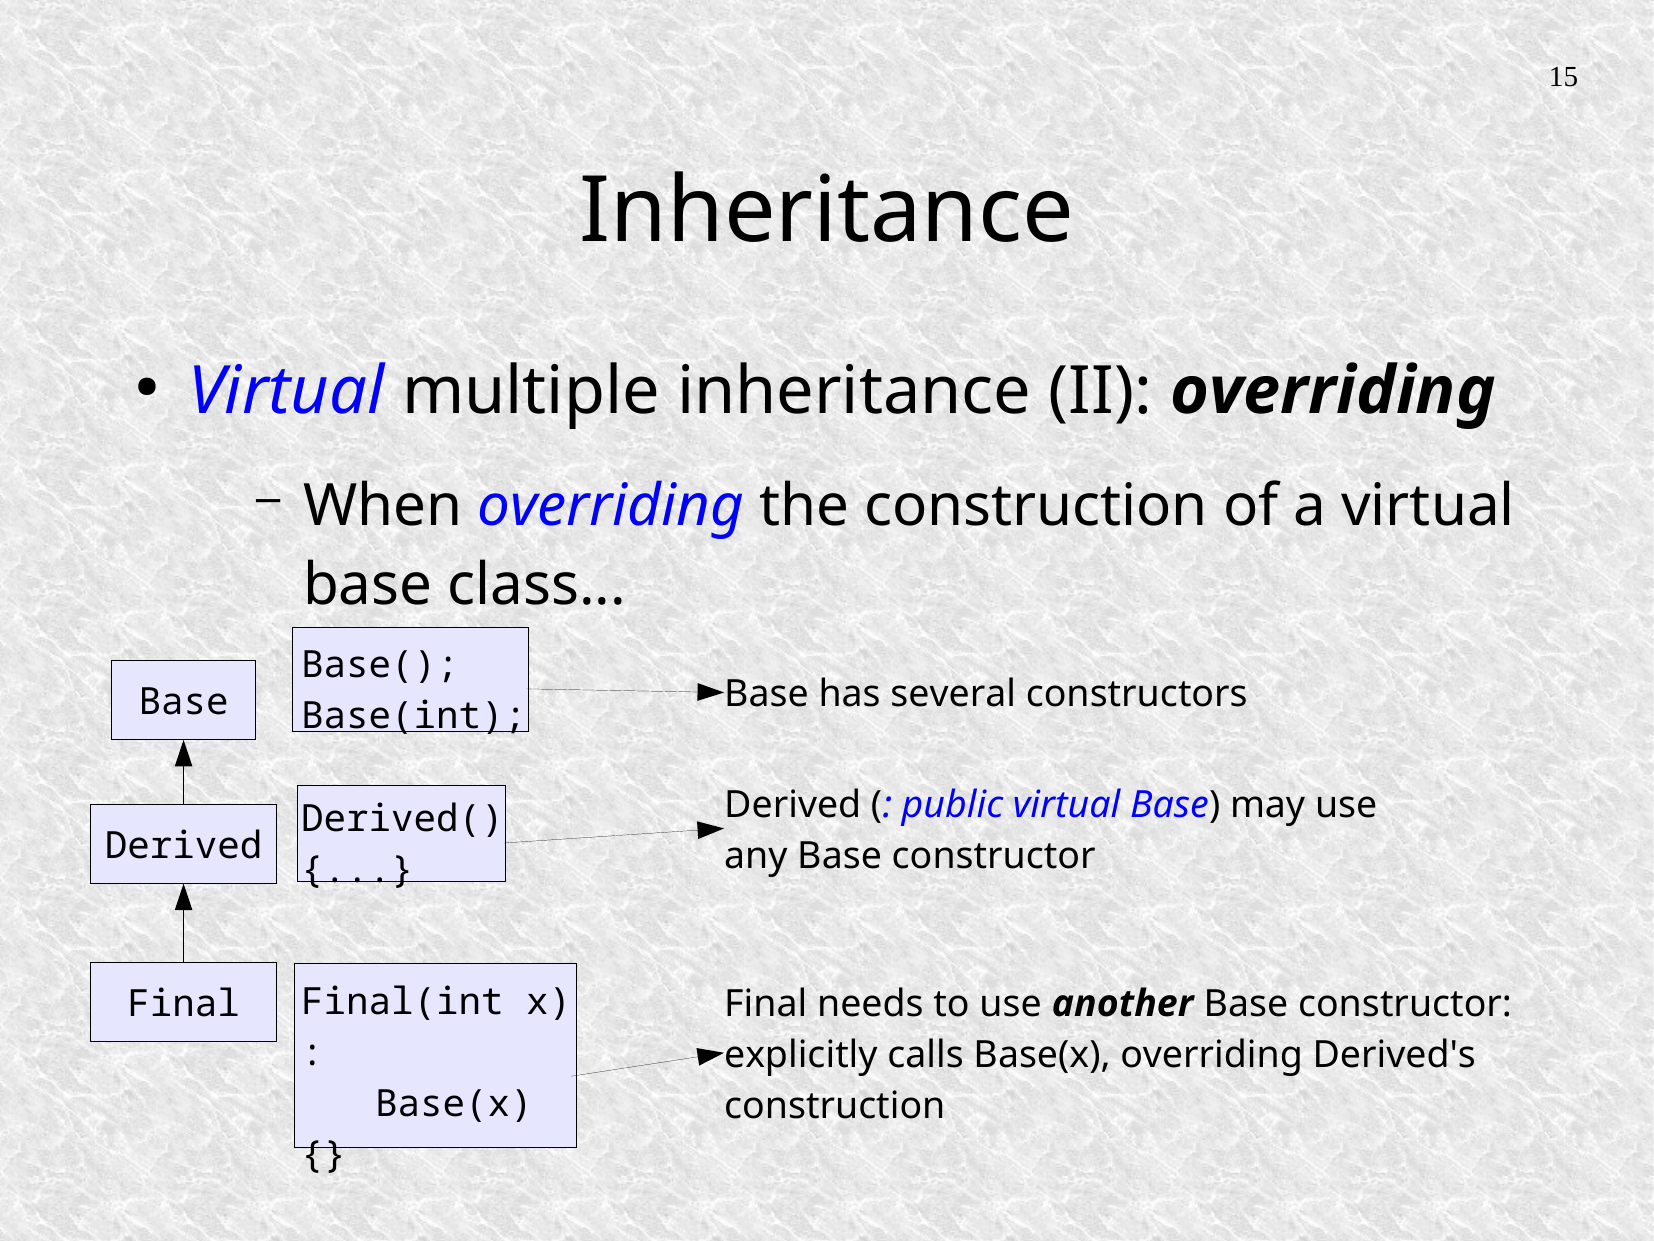

15
# Inheritance
Virtual multiple inheritance (II): overriding
When overriding the construction of a virtual base class...
Base();
Base(int);
Base
Base has several constructors
Derived (: public virtual Base) may use
any Base constructor
Derived()
{...}
Derived
Final
Final(int x)
:
	Base(x)
{}
Final needs to use another Base constructor:
explicitly calls Base(x), overriding Derived's
construction